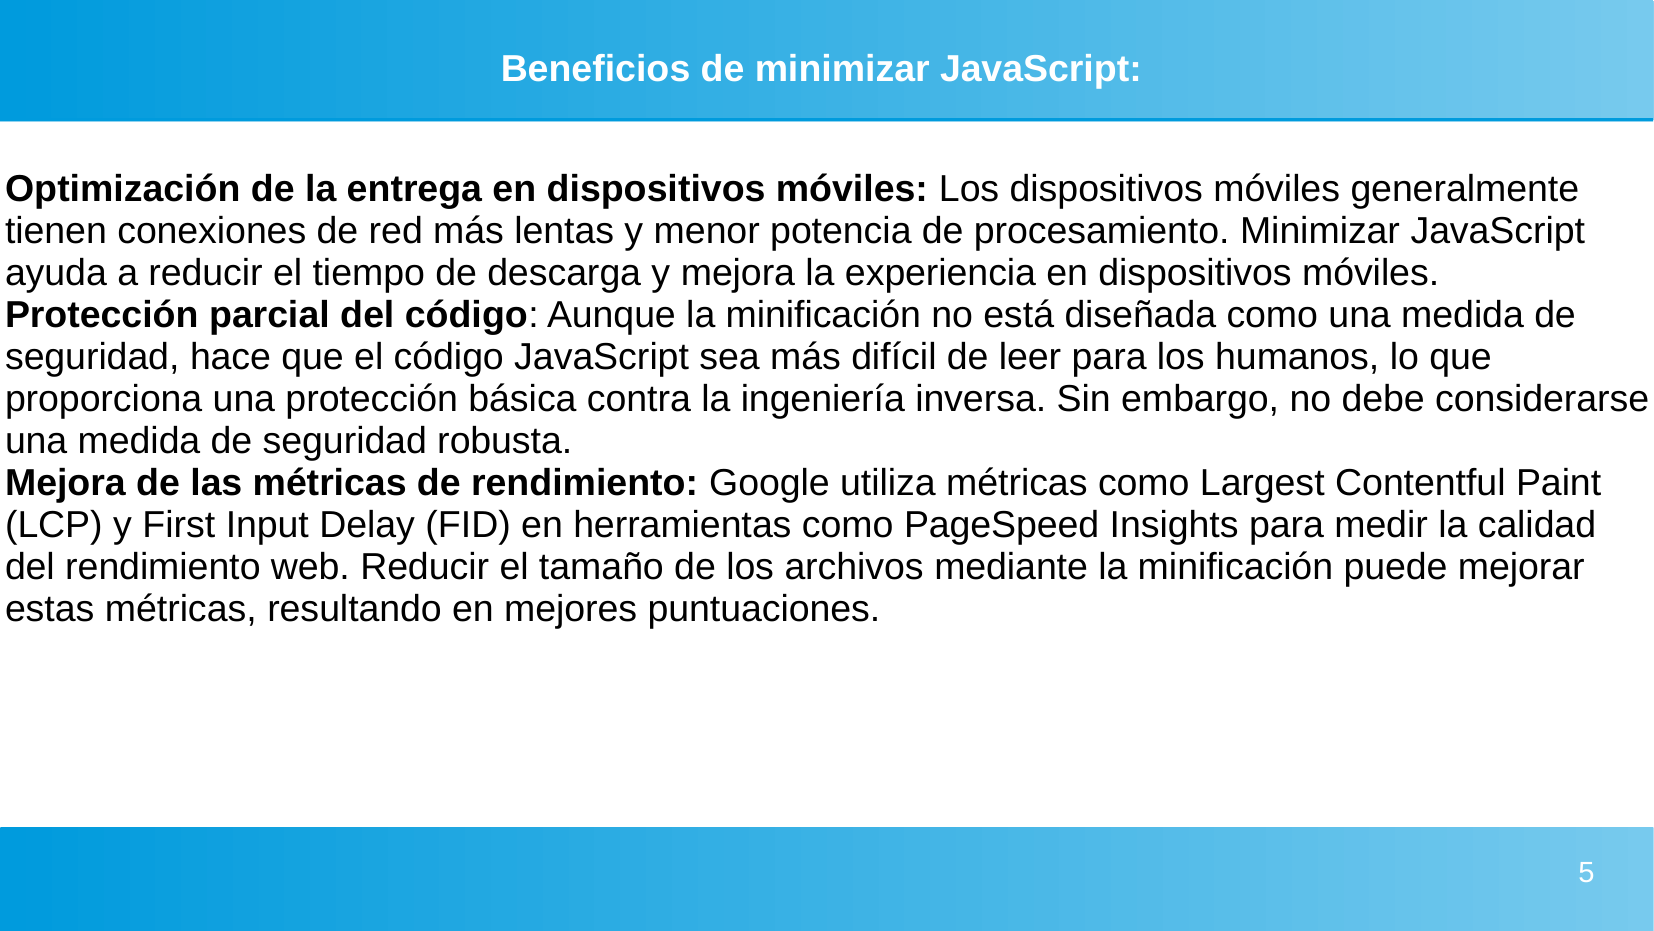

# Beneficios de minimizar JavaScript:
Optimización de la entrega en dispositivos móviles: Los dispositivos móviles generalmente tienen conexiones de red más lentas y menor potencia de procesamiento. Minimizar JavaScript ayuda a reducir el tiempo de descarga y mejora la experiencia en dispositivos móviles.
Protección parcial del código: Aunque la minificación no está diseñada como una medida de seguridad, hace que el código JavaScript sea más difícil de leer para los humanos, lo que proporciona una protección básica contra la ingeniería inversa. Sin embargo, no debe considerarse una medida de seguridad robusta.
Mejora de las métricas de rendimiento: Google utiliza métricas como Largest Contentful Paint (LCP) y First Input Delay (FID) en herramientas como PageSpeed Insights para medir la calidad del rendimiento web. Reducir el tamaño de los archivos mediante la minificación puede mejorar estas métricas, resultando en mejores puntuaciones.
5